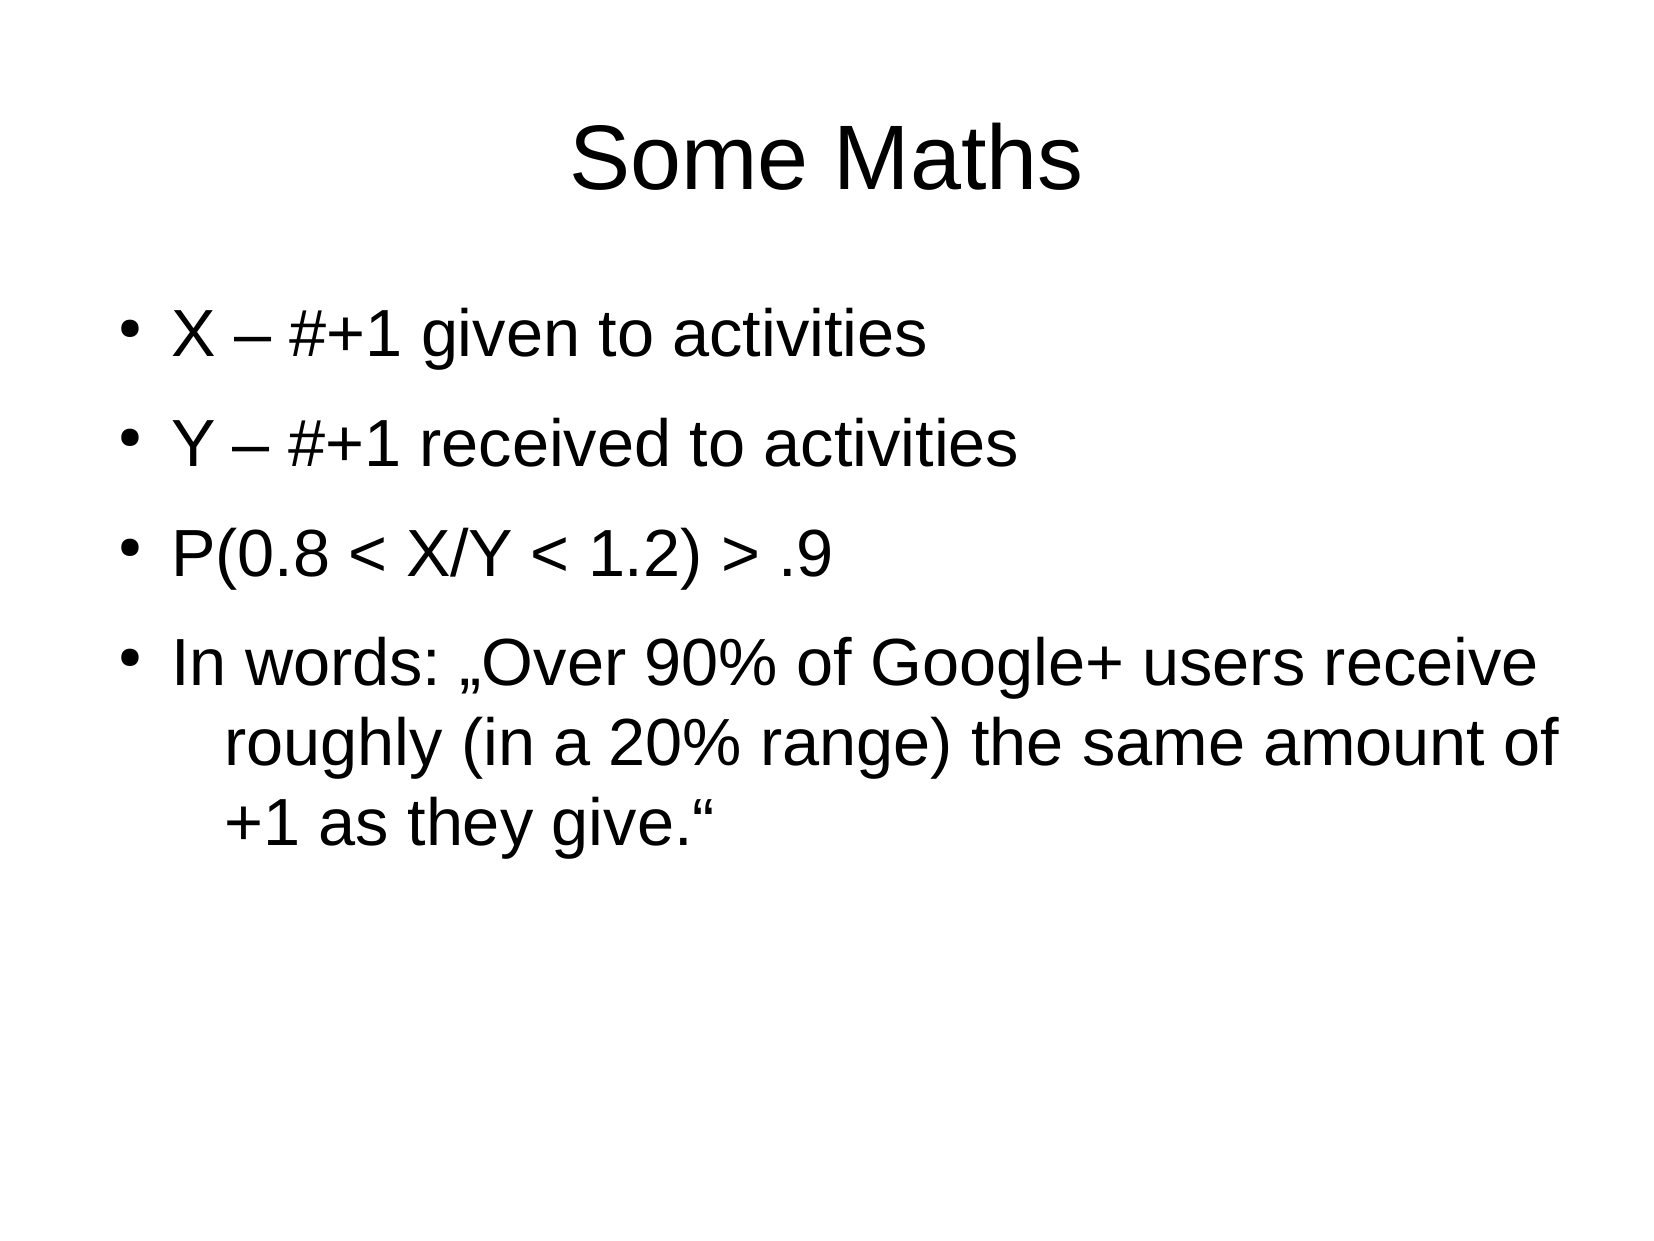

# Some Maths
X – #+1 given to activities
Y – #+1 received to activities
P(0.8 < X/Y < 1.2) > .9
In words: „Over 90% of Google+ users receive roughly (in a 20% range) the same amount of +1 as they give.“